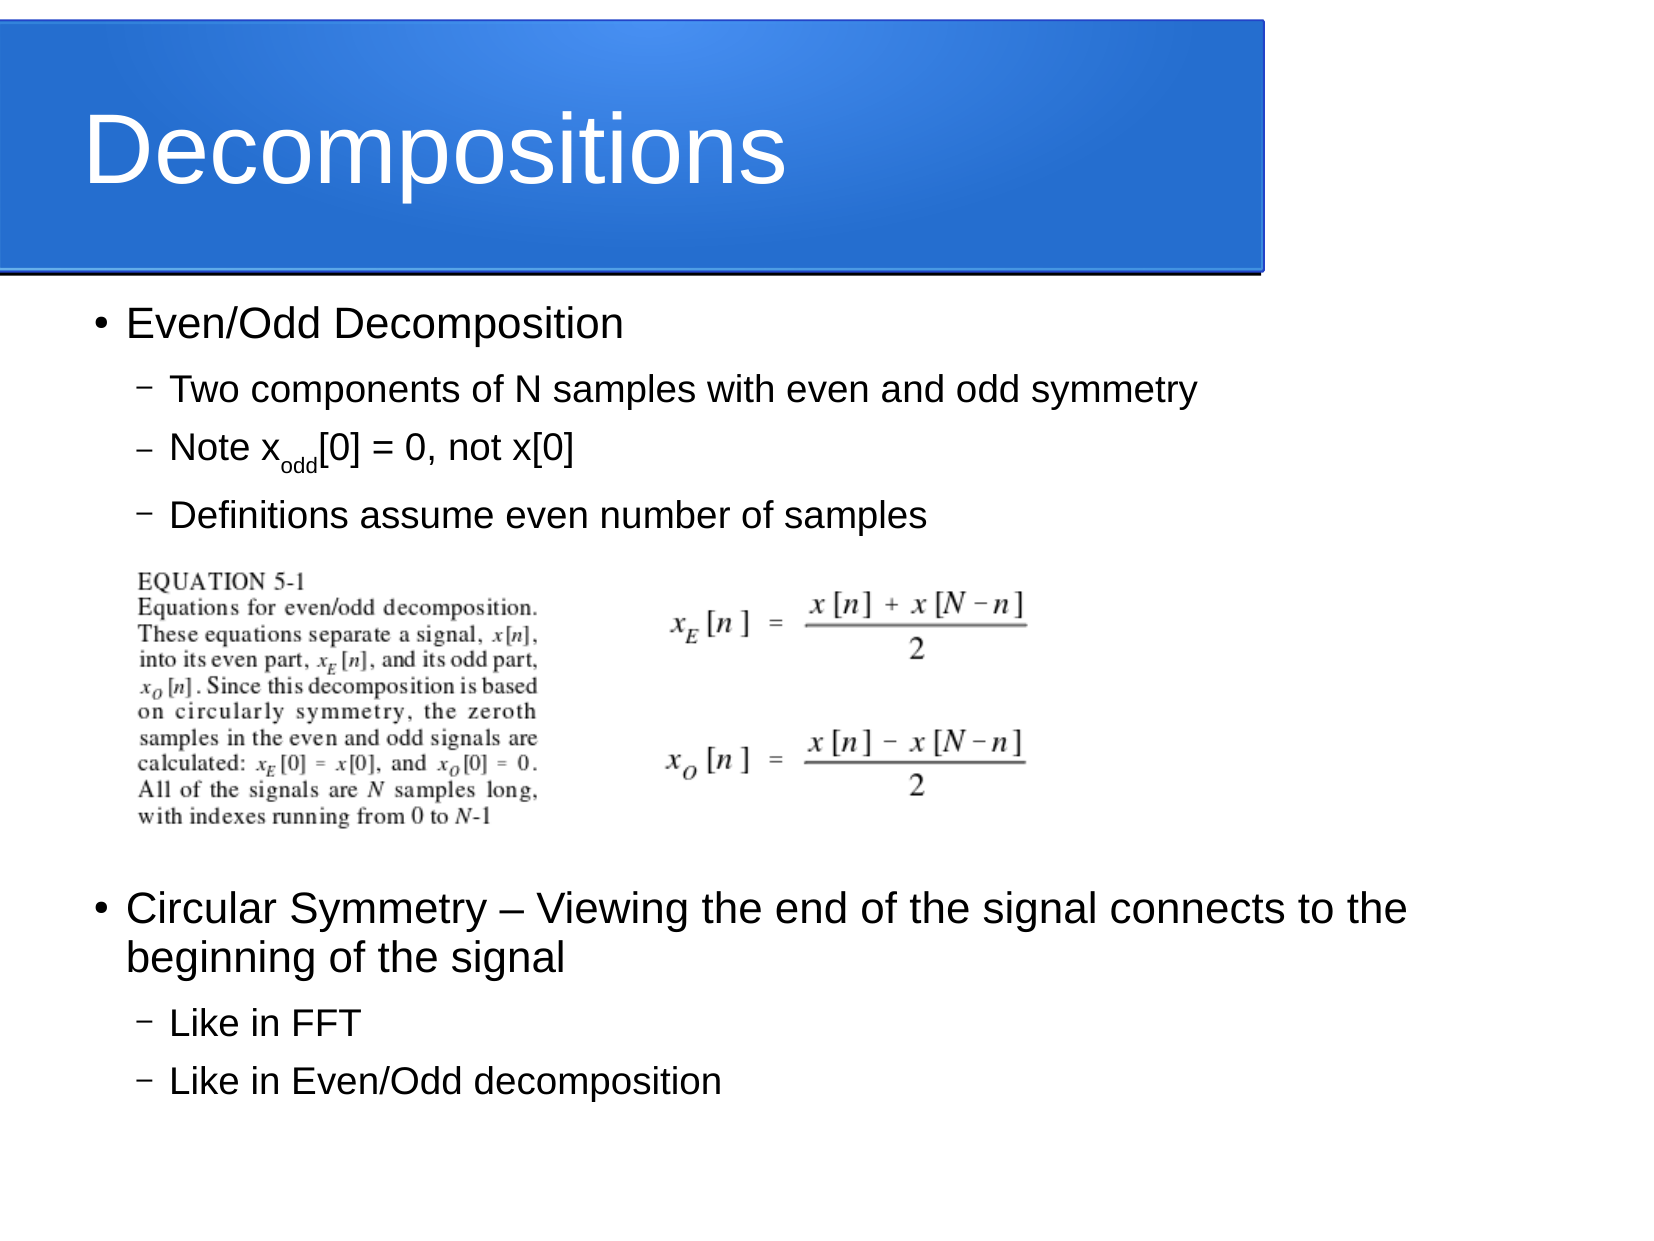

# Decompositions
Even/Odd Decomposition
Two components of N samples with even and odd symmetry
Note xodd[0] = 0, not x[0]
Definitions assume even number of samples
Circular Symmetry – Viewing the end of the signal connects to the beginning of the signal
Like in FFT
Like in Even/Odd decomposition